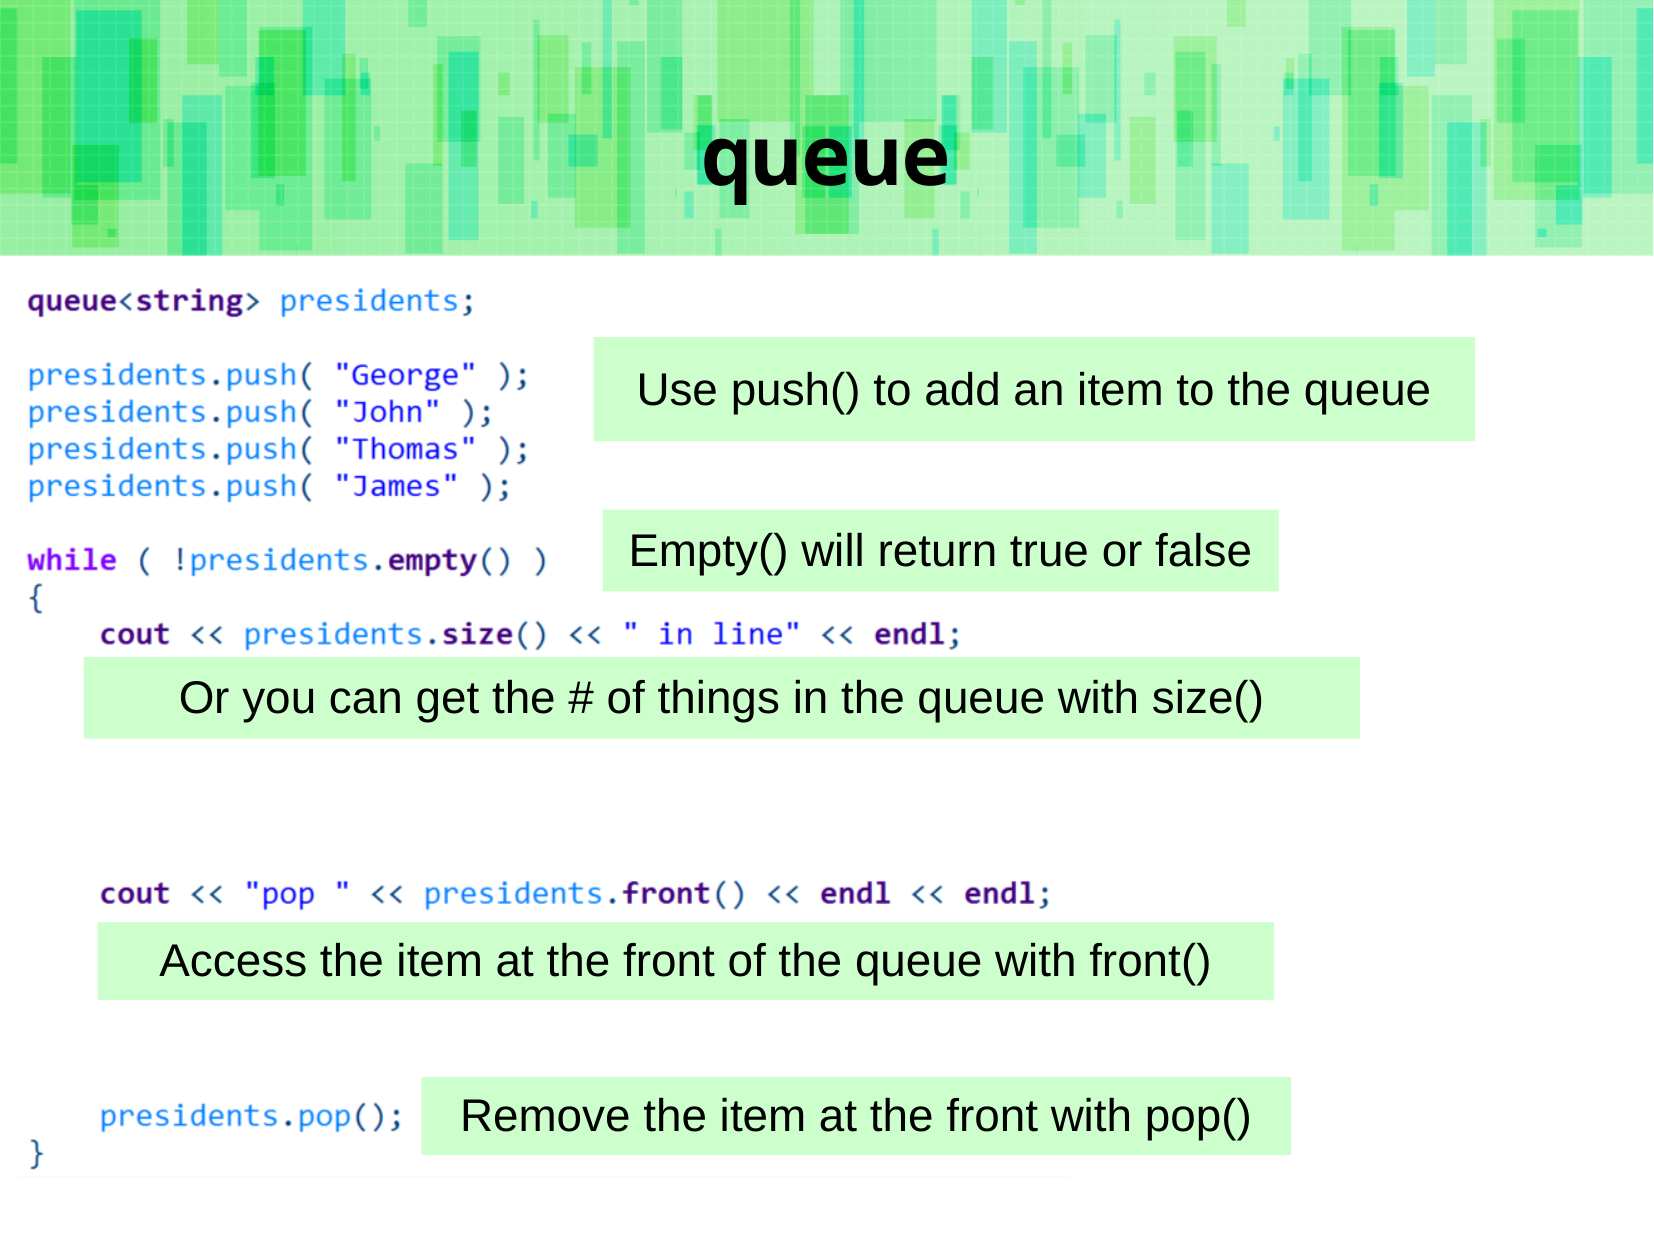

# queue
Use push() to add an item to the queue
Empty() will return true or false
Or you can get the # of things in the queue with size()
Access the item at the front of the queue with front()
Remove the item at the front with pop()